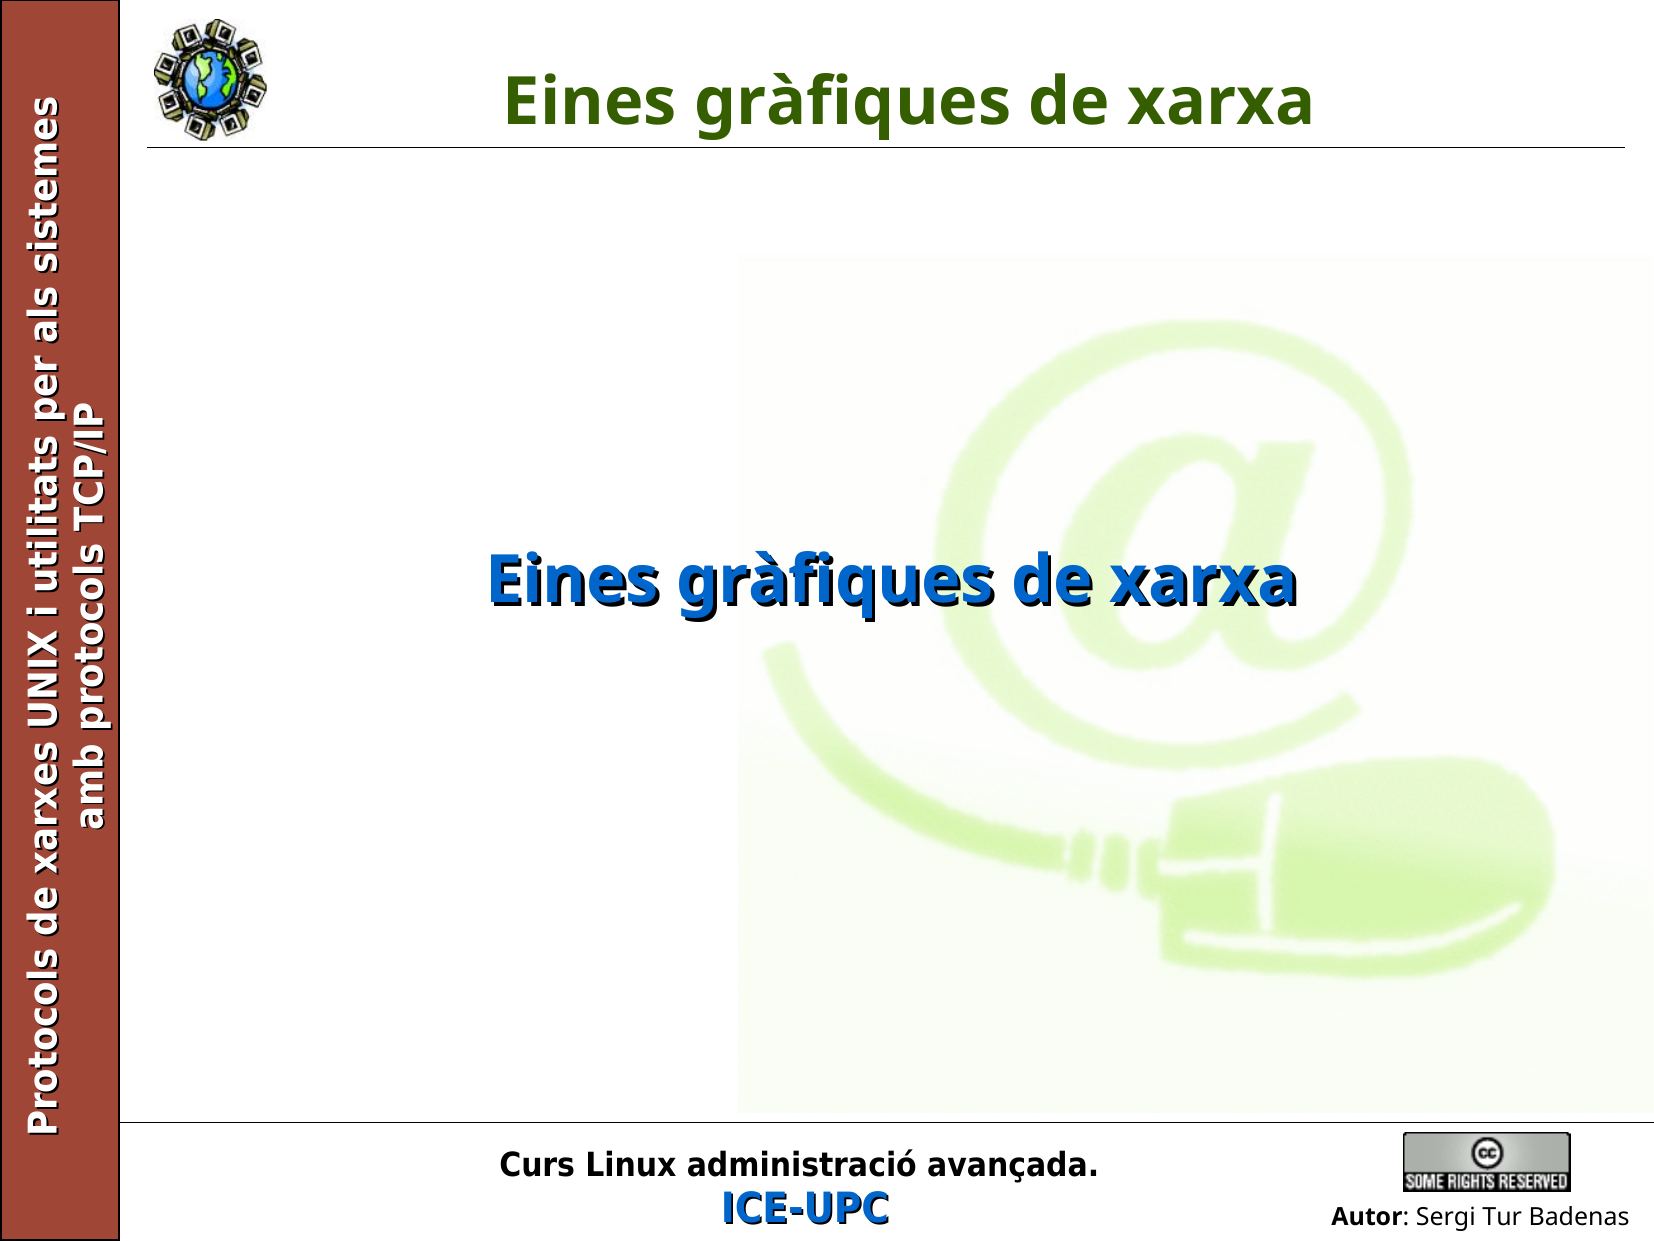

Eines gràfiques de xarxa
# Eines gràfiques de xarxa